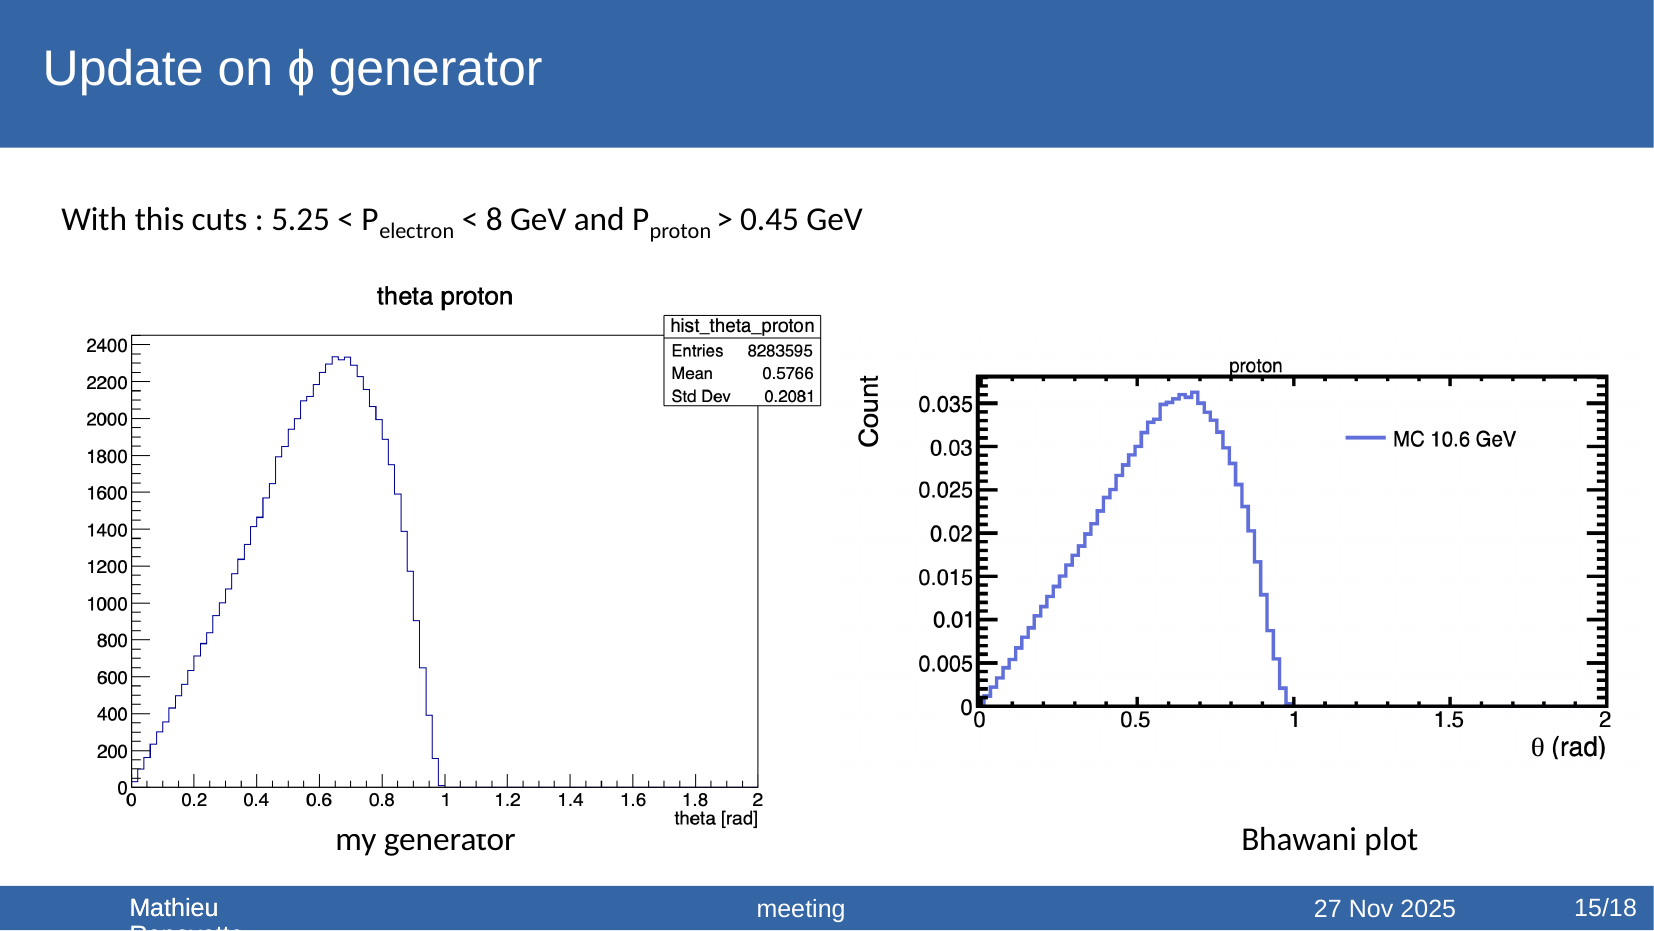

Update on ɸ generator
With this cuts : 5.25 < Pelectron < 8 GeV and Pproton > 0.45 GeV
my generator
Bhawani plot
Mathieu Ronayette
15/18
Mathieu Ronayette
 meeting
27 Nov 2025